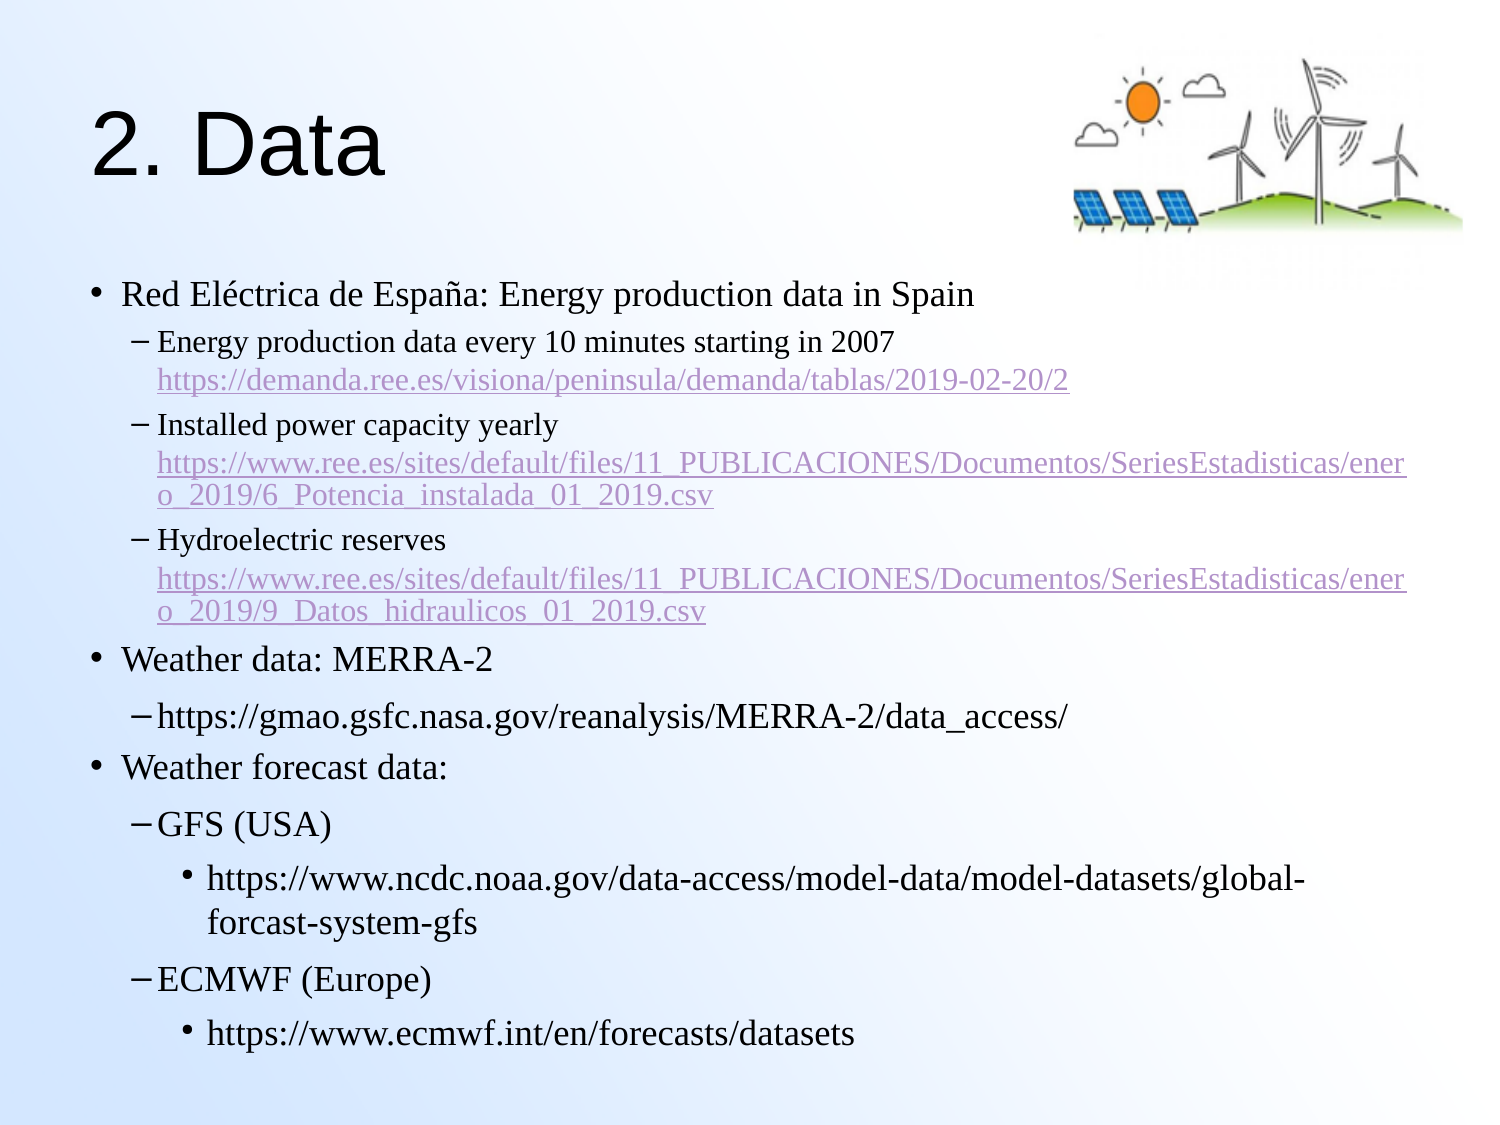

# 2. Data
Red Eléctrica de España: Energy production data in Spain
Energy production data every 10 minutes starting in 2007 https://demanda.ree.es/visiona/peninsula/demanda/tablas/2019-02-20/2
Installed power capacity yearly https://www.ree.es/sites/default/files/11_PUBLICACIONES/Documentos/SeriesEstadisticas/enero_2019/6_Potencia_instalada_01_2019.csv
Hydroelectric reserves https://www.ree.es/sites/default/files/11_PUBLICACIONES/Documentos/SeriesEstadisticas/enero_2019/9_Datos_hidraulicos_01_2019.csv
Weather data: MERRA-2
https://gmao.gsfc.nasa.gov/reanalysis/MERRA-2/data_access/
Weather forecast data:
GFS (USA)
https://www.ncdc.noaa.gov/data-access/model-data/model-datasets/global-forcast-system-gfs
ECMWF (Europe)
https://www.ecmwf.int/en/forecasts/datasets